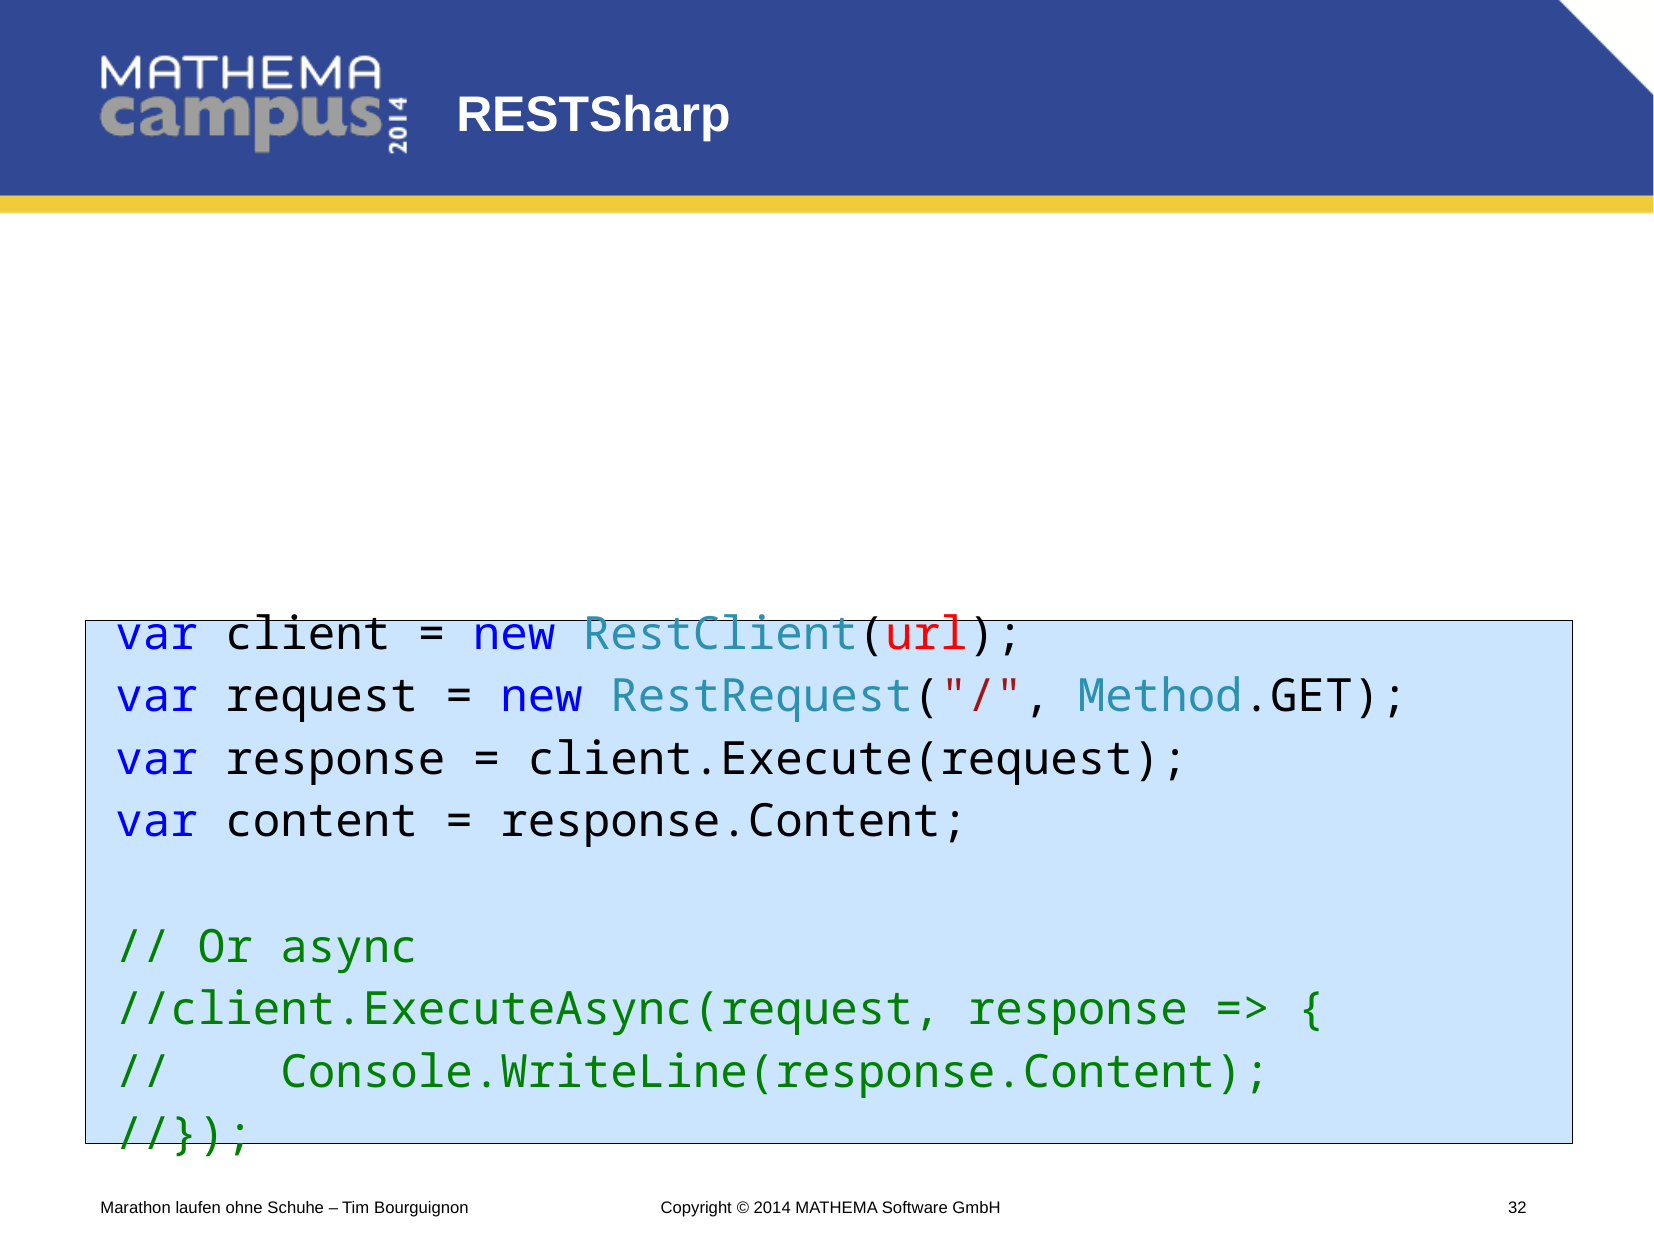

# RESTSharp
var client = new RestClient(url);
var request = new RestRequest("/", Method.GET);
var response = client.Execute(request);
var content = response.Content;
// Or async
//client.ExecuteAsync(request, response => {
// Console.WriteLine(response.Content);
//});